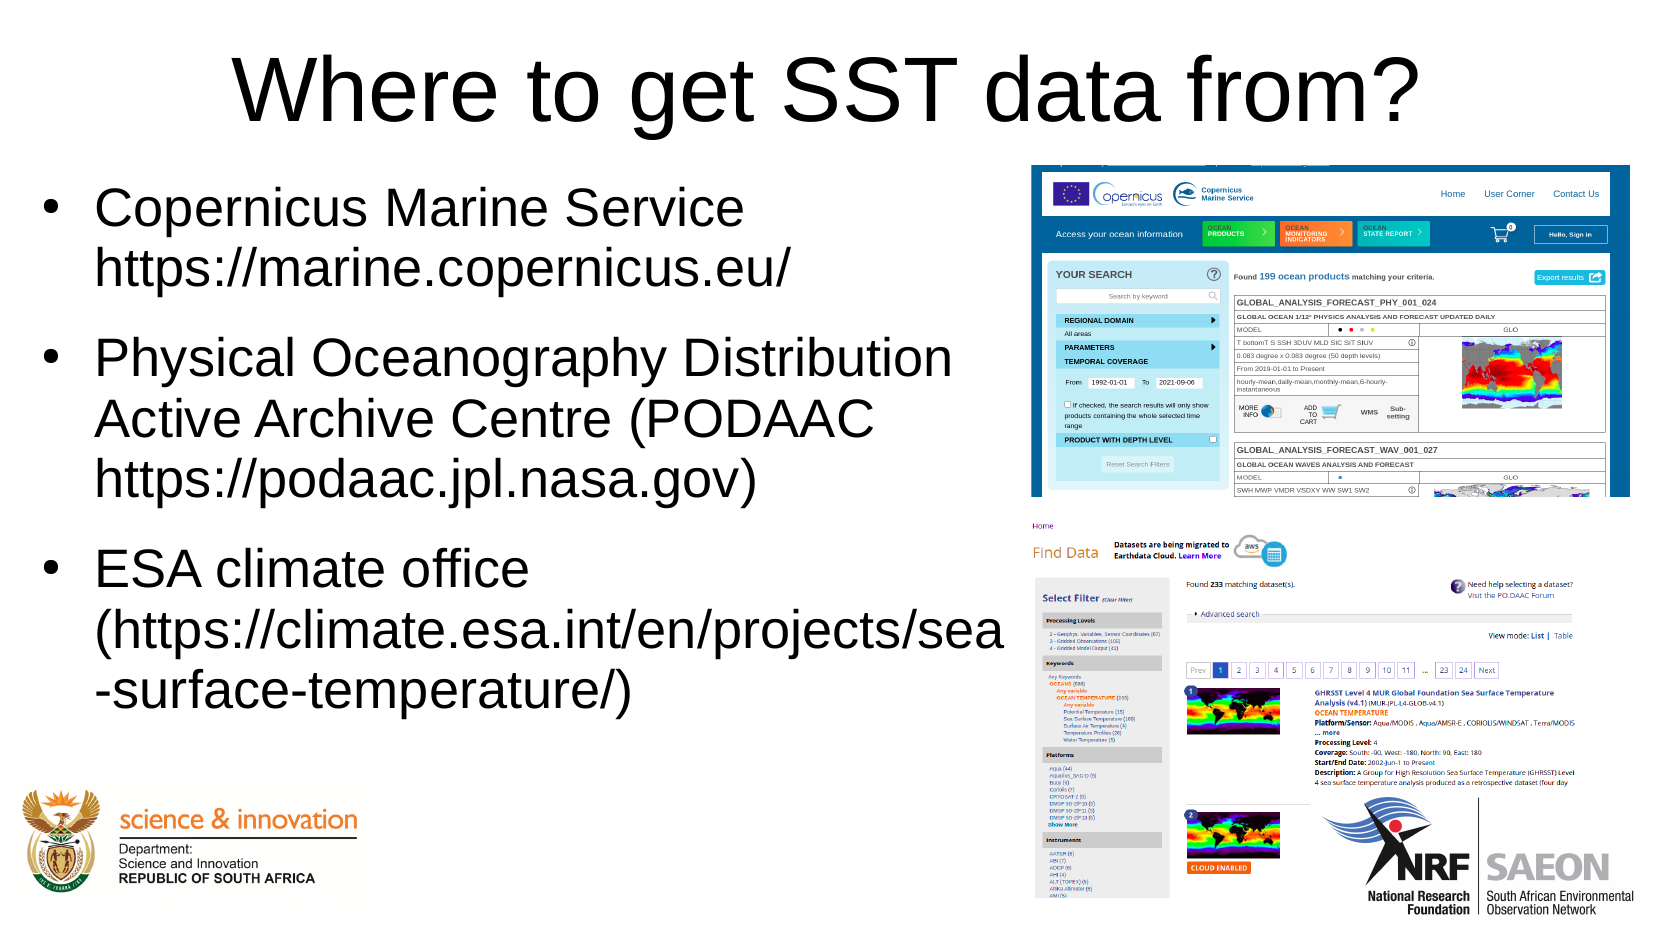

# Where to get SST data from?
Copernicus Marine Service https://marine.copernicus.eu/
Physical Oceanography Distribution Active Archive Centre (PODAAC https://podaac.jpl.nasa.gov)
ESA climate office (https://climate.esa.int/en/projects/sea-surface-temperature/)